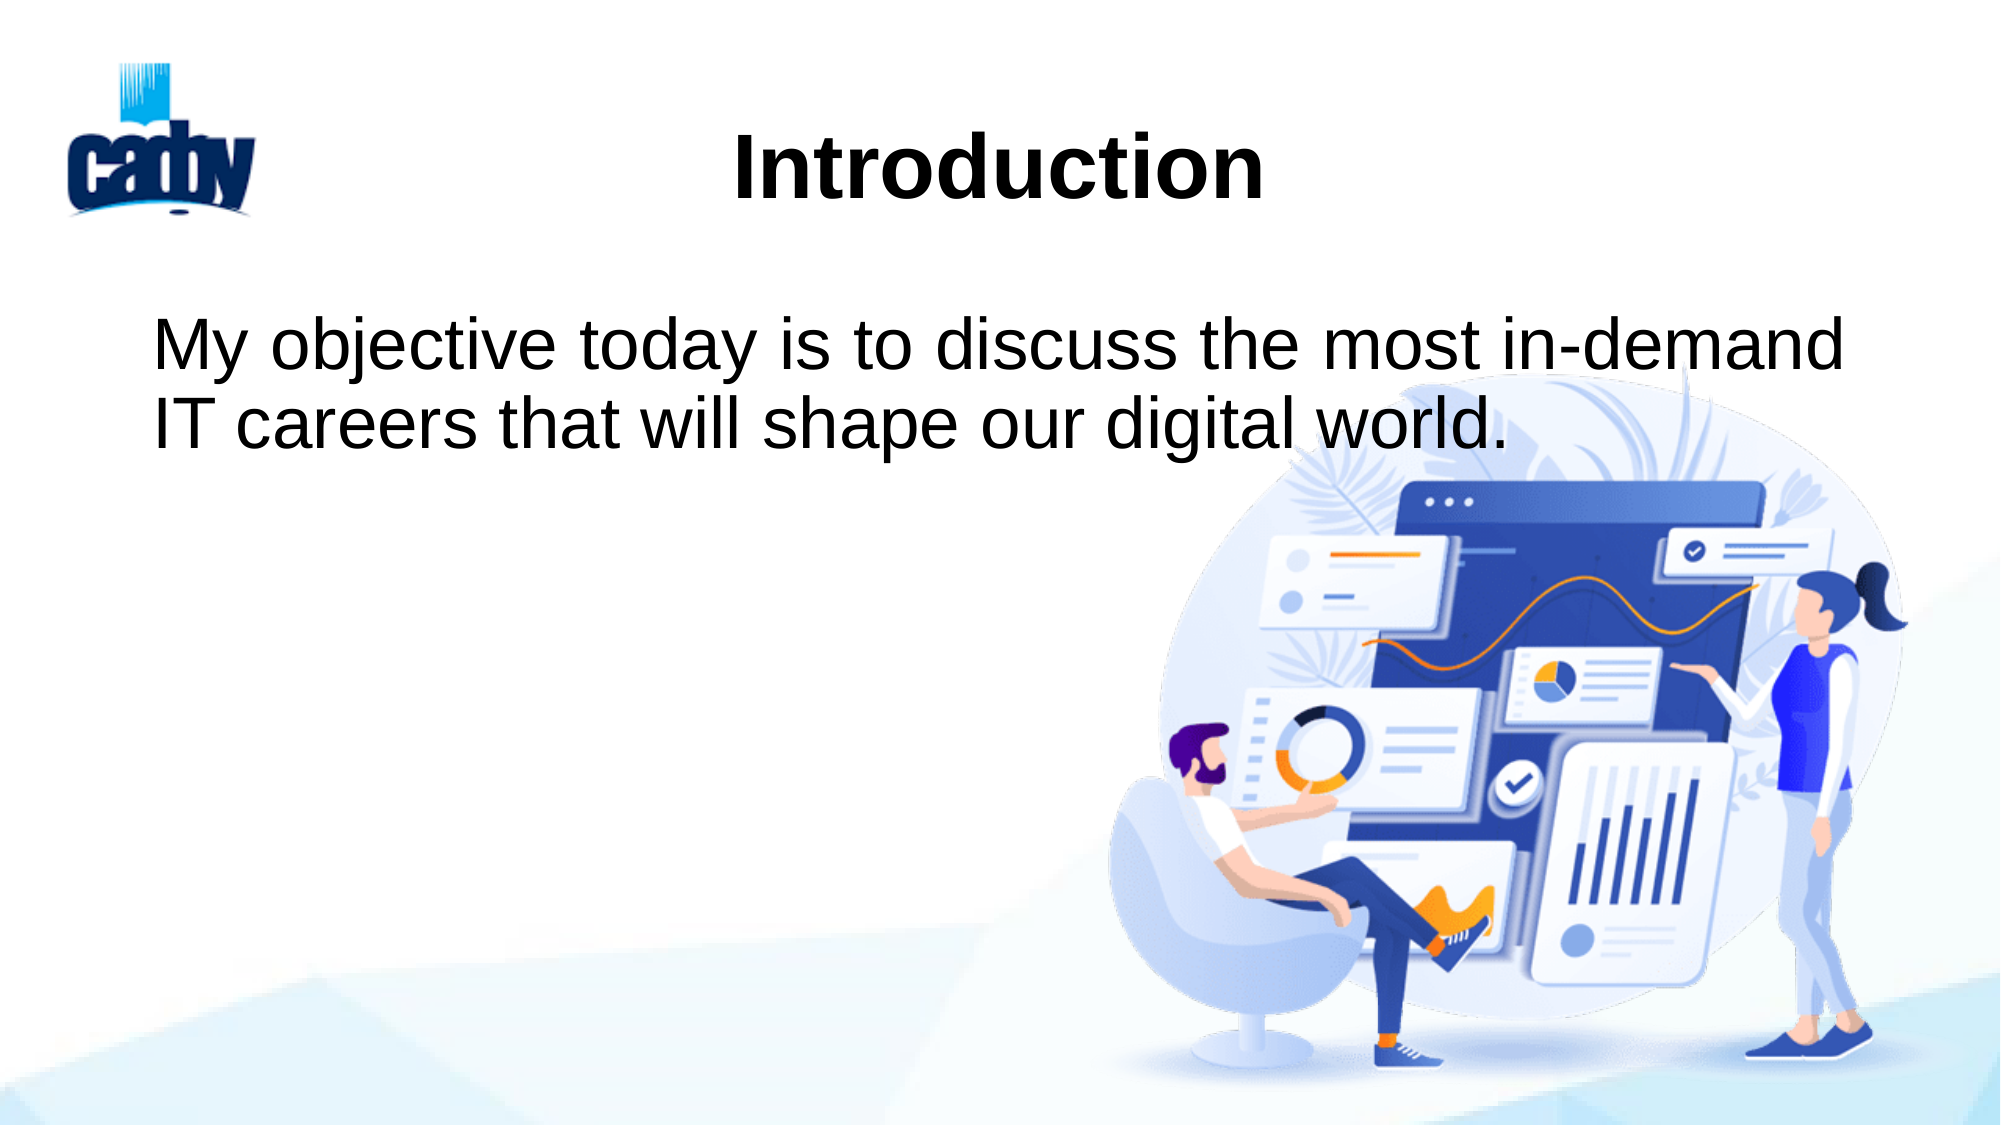

# Introduction
My objective today is to discuss the most in-demand IT careers that will shape our digital world.